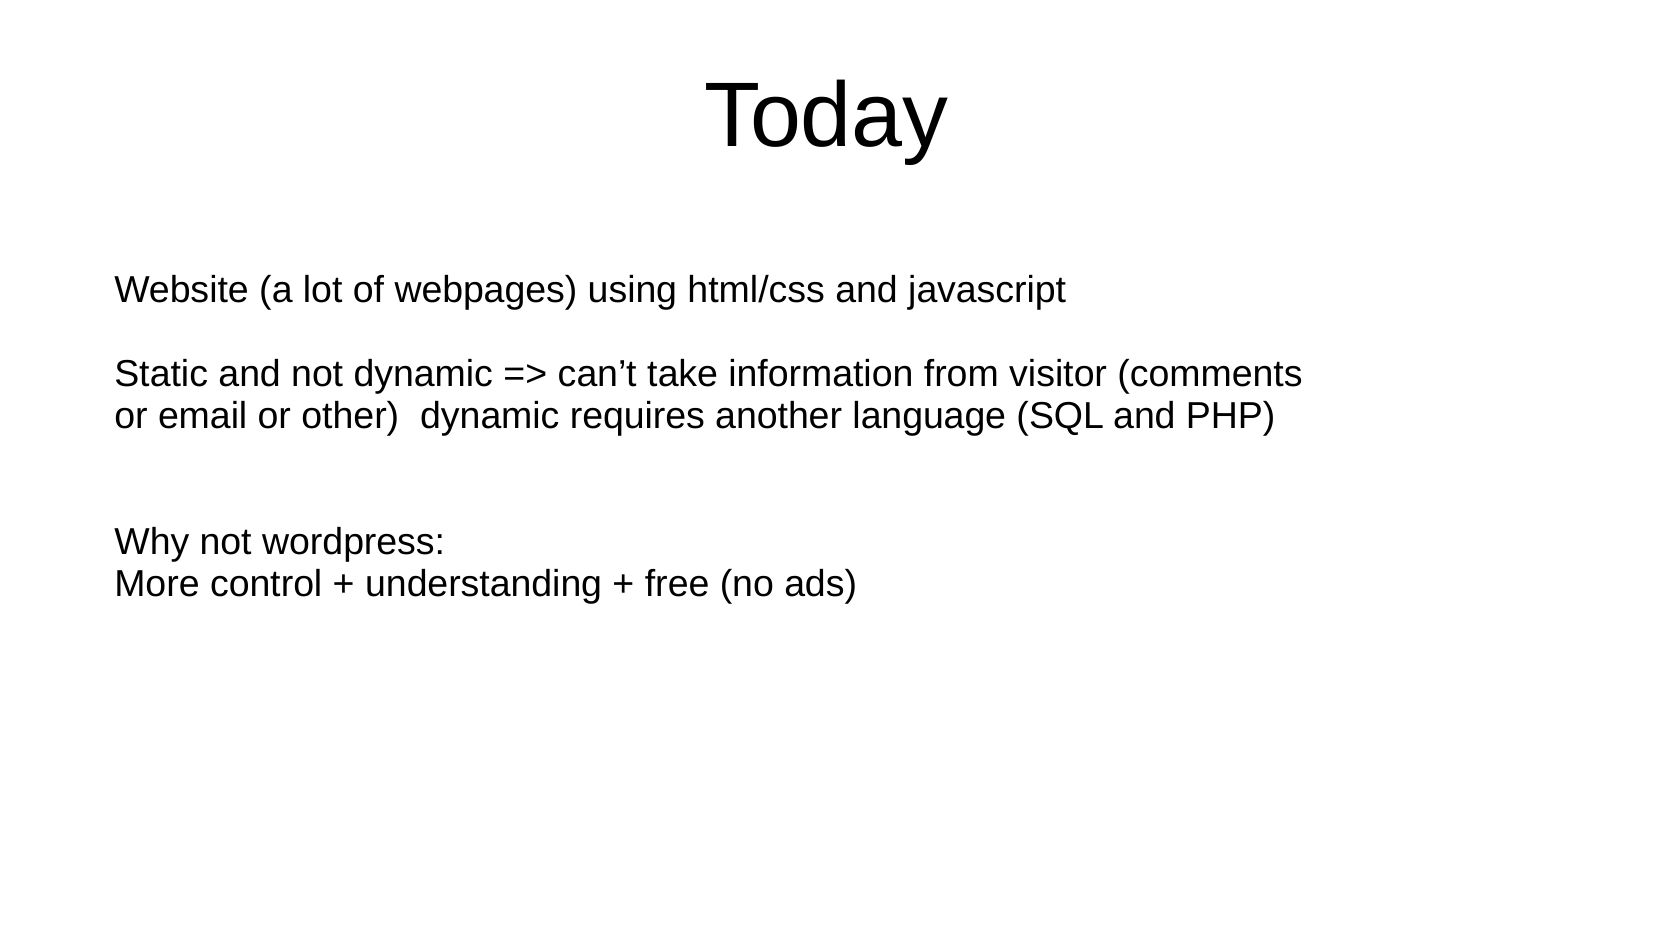

# Today
Website (a lot of webpages) using html/css and javascript
Static and not dynamic => can’t take information from visitor (comments or email or other) dynamic requires another language (SQL and PHP)
Why not wordpress:
More control + understanding + free (no ads)